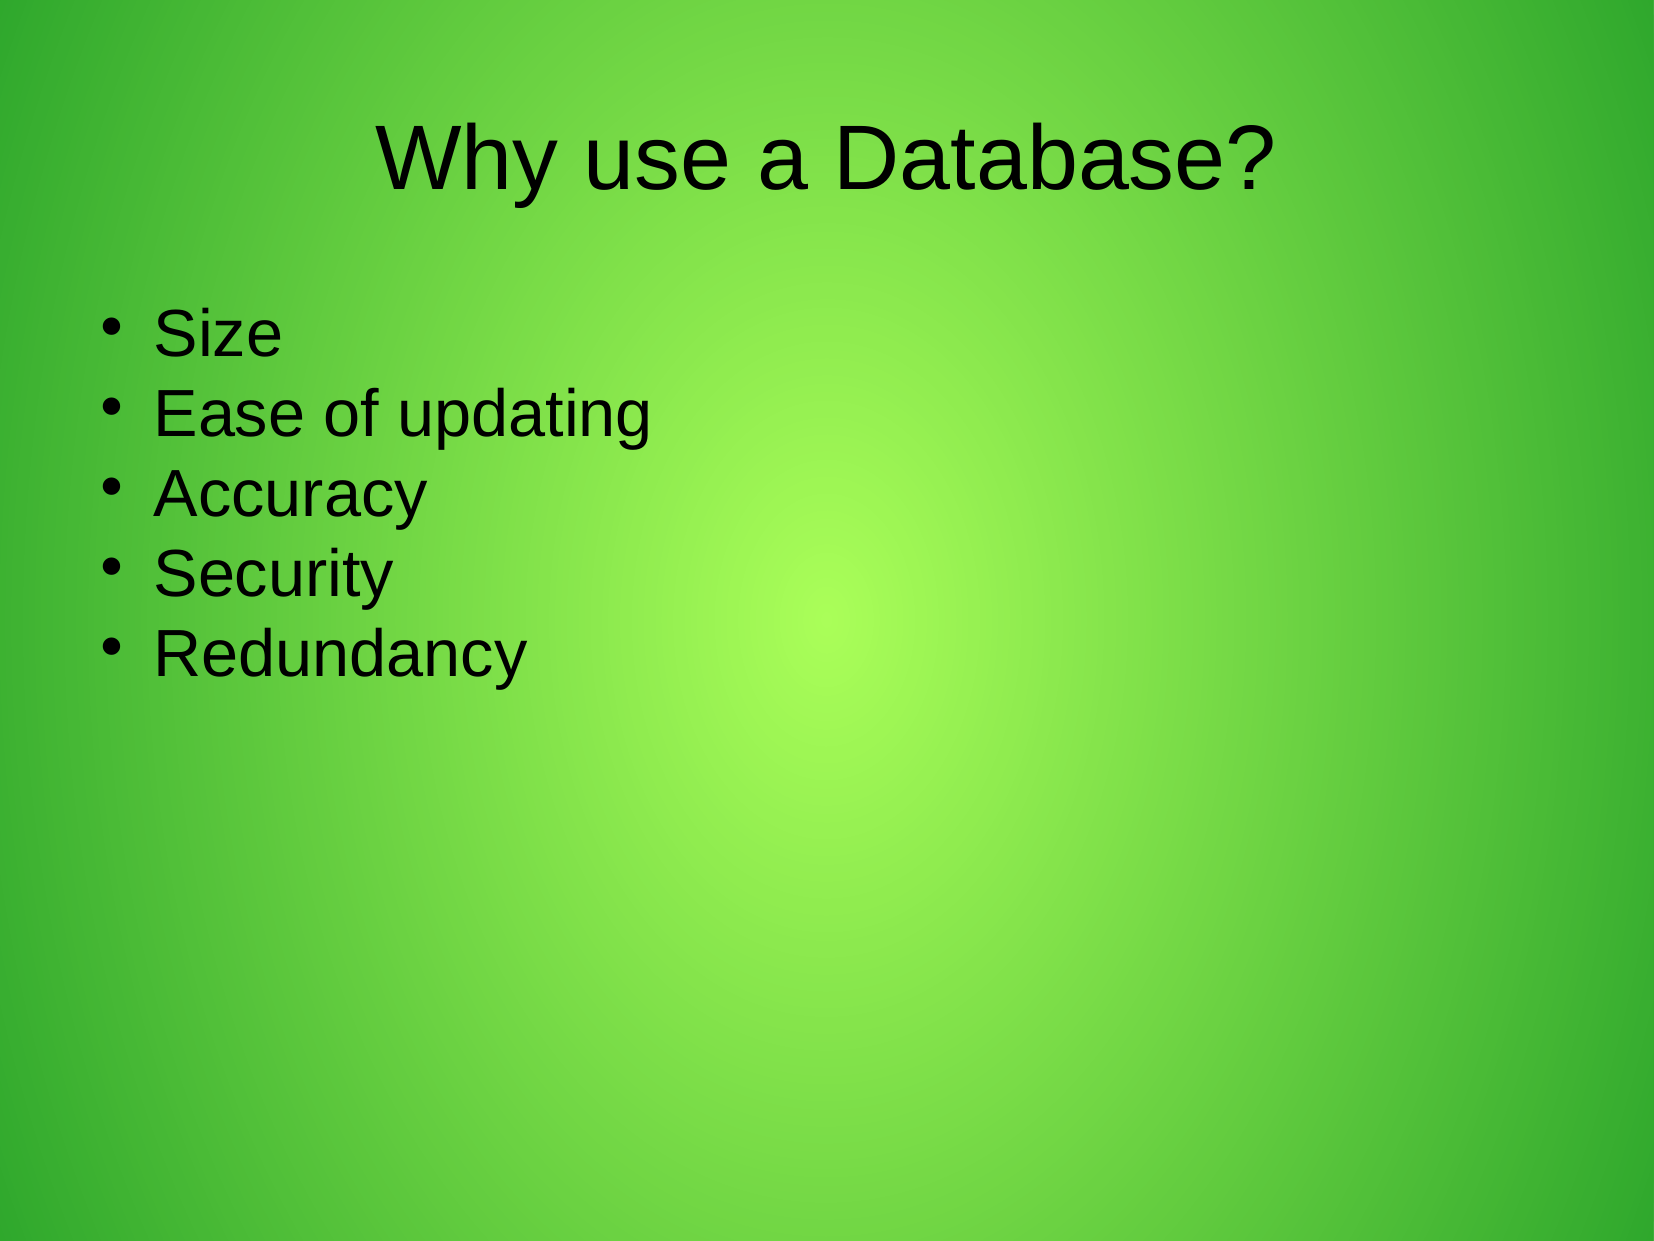

Why use a Database?
Size
Ease of updating
Accuracy
Security
Redundancy